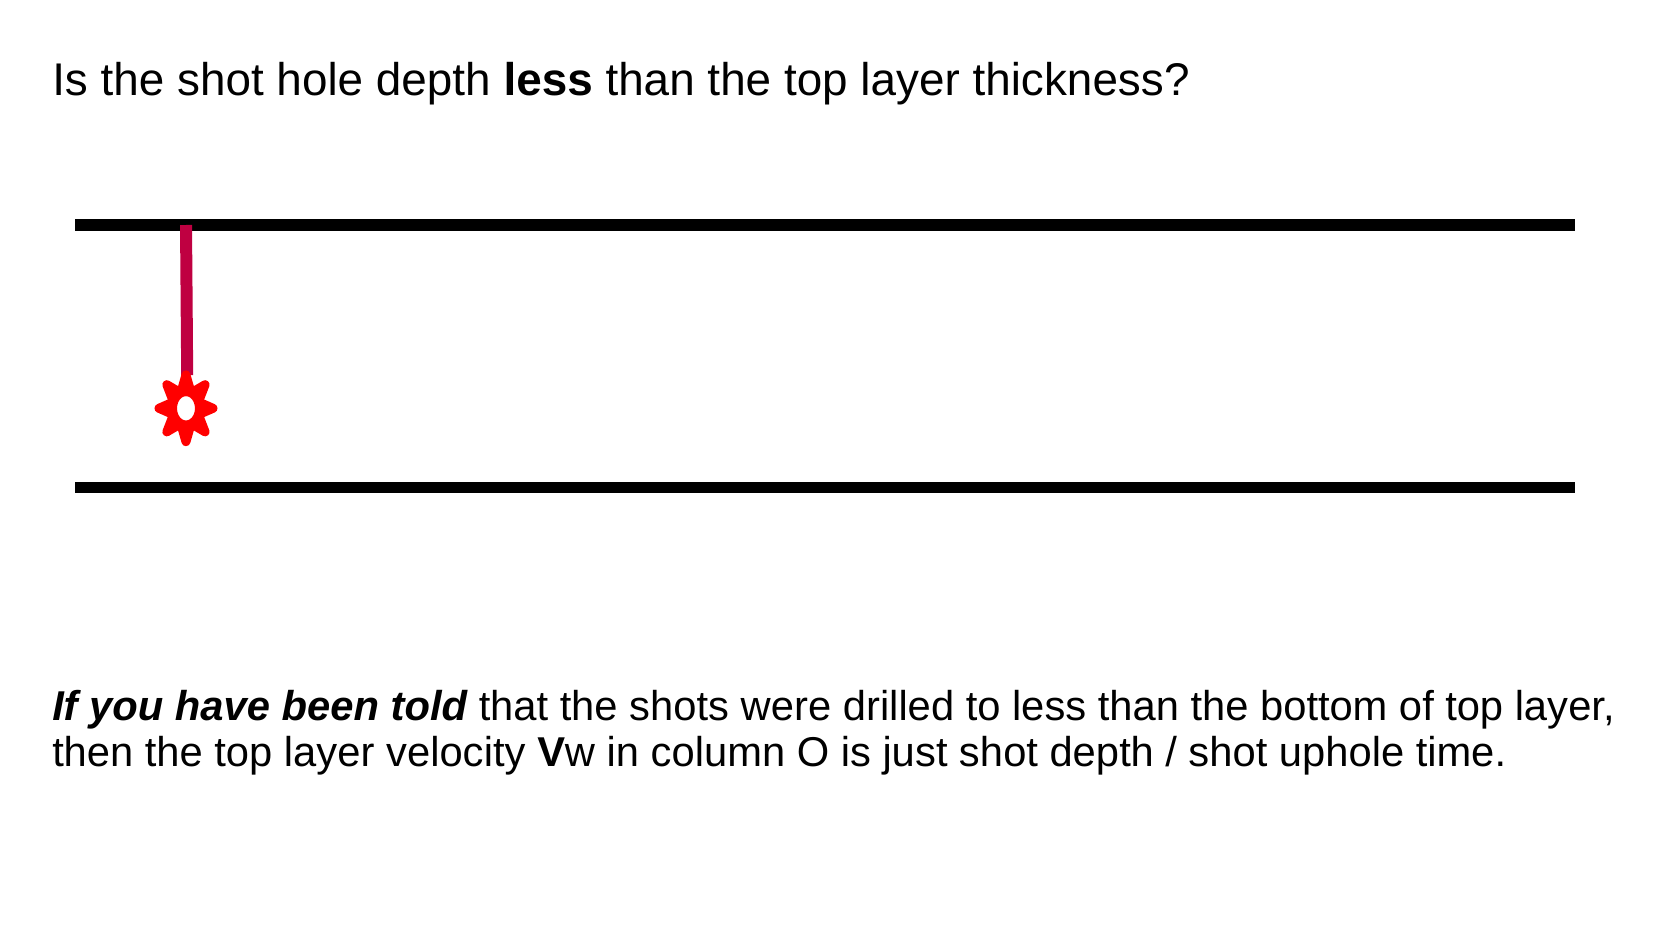

Is the shot hole depth less than the top layer thickness?
If you have been told that the shots were drilled to less than the bottom of top layer, then the top layer velocity Vw in column O is just shot depth / shot uphole time.